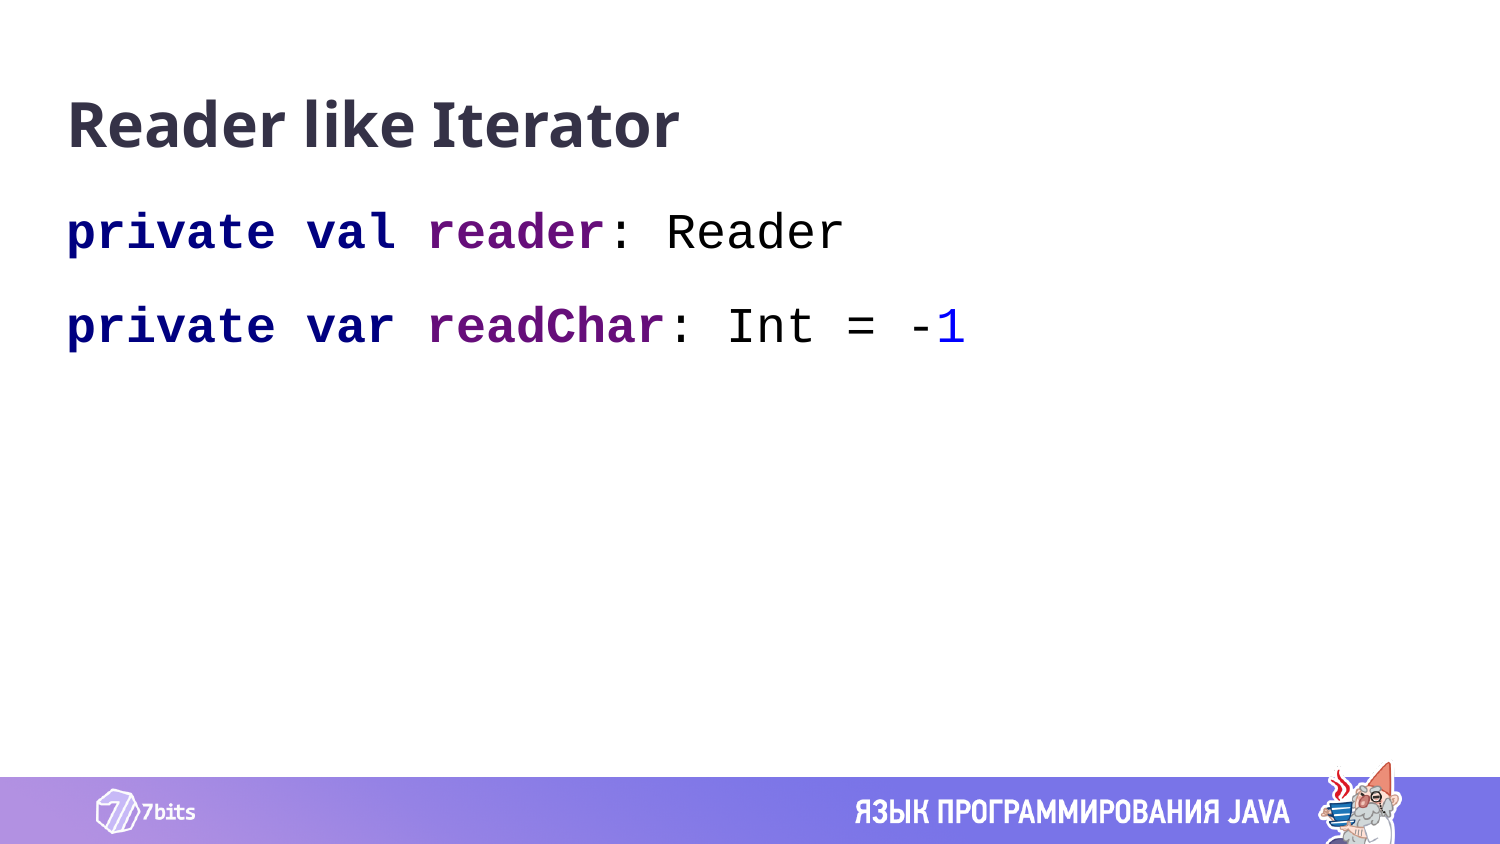

# Reader like Iterator
private val reader: Reader
private var readChar: Int = -1